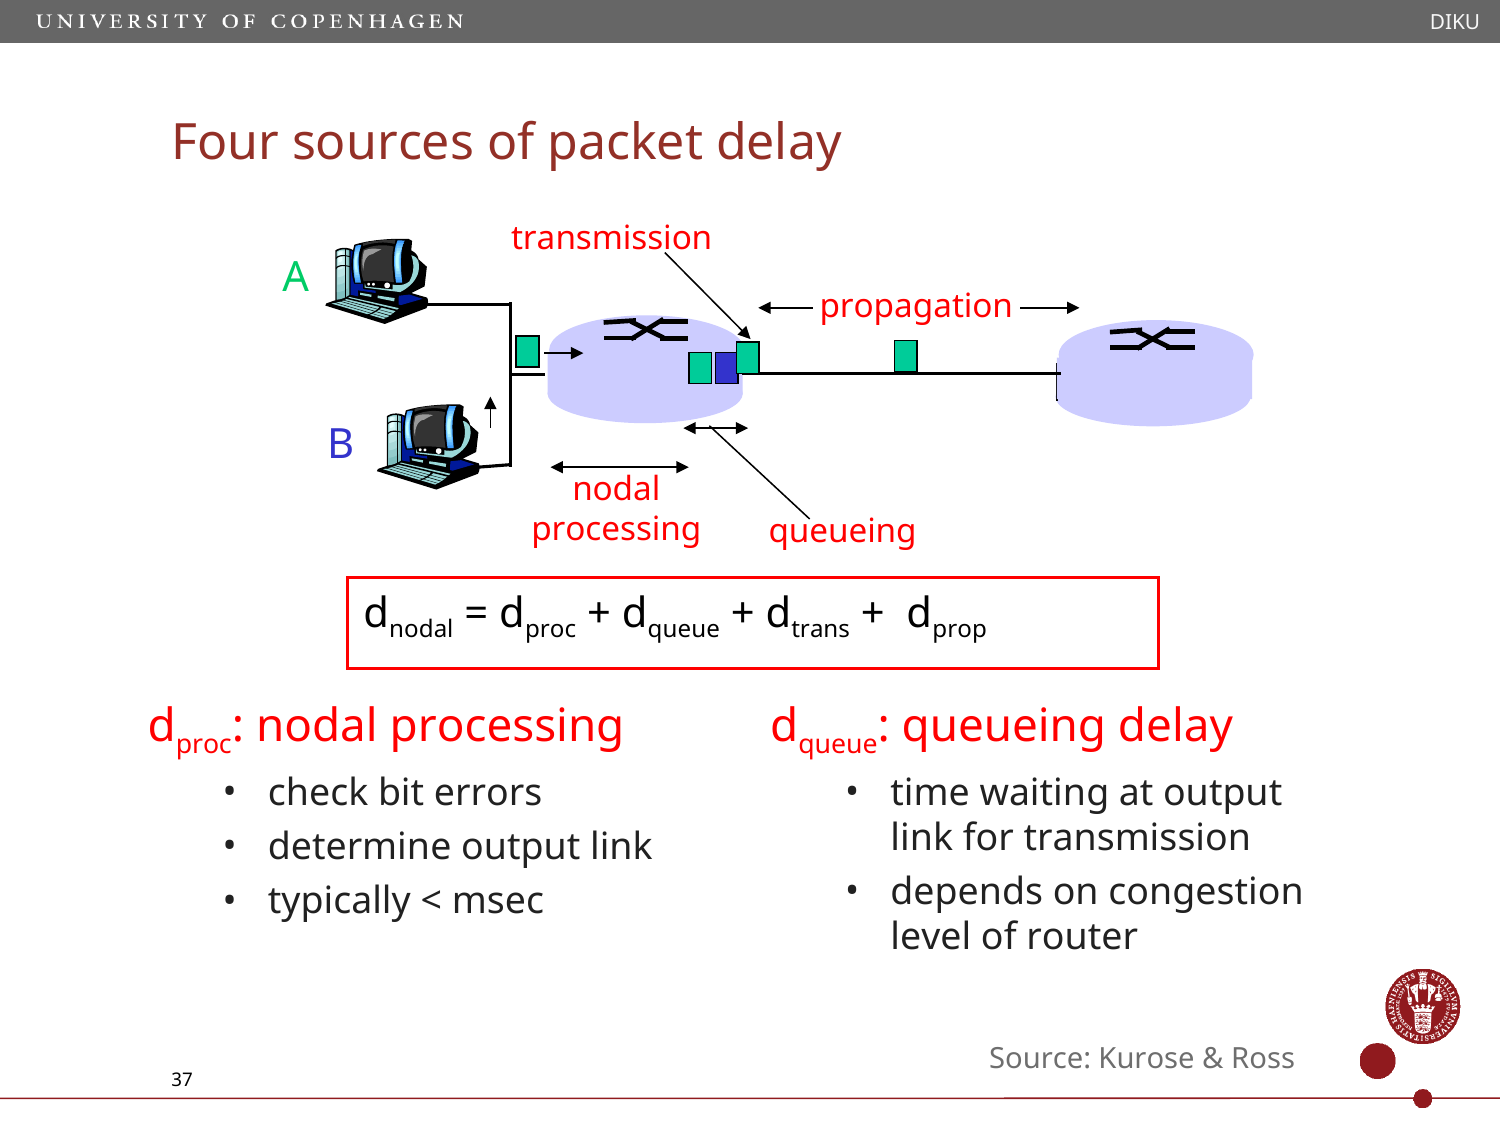

DIKU
Four sources of packet delay
transmission
A
propagation
B
nodal
processing
queueing
dnodal = dproc + dqueue + dtrans + dprop
dproc: nodal processing
check bit errors
determine output link
typically < msec
dqueue: queueing delay
time waiting at output link for transmission
depends on congestion level of router
Source: Kurose & Ross